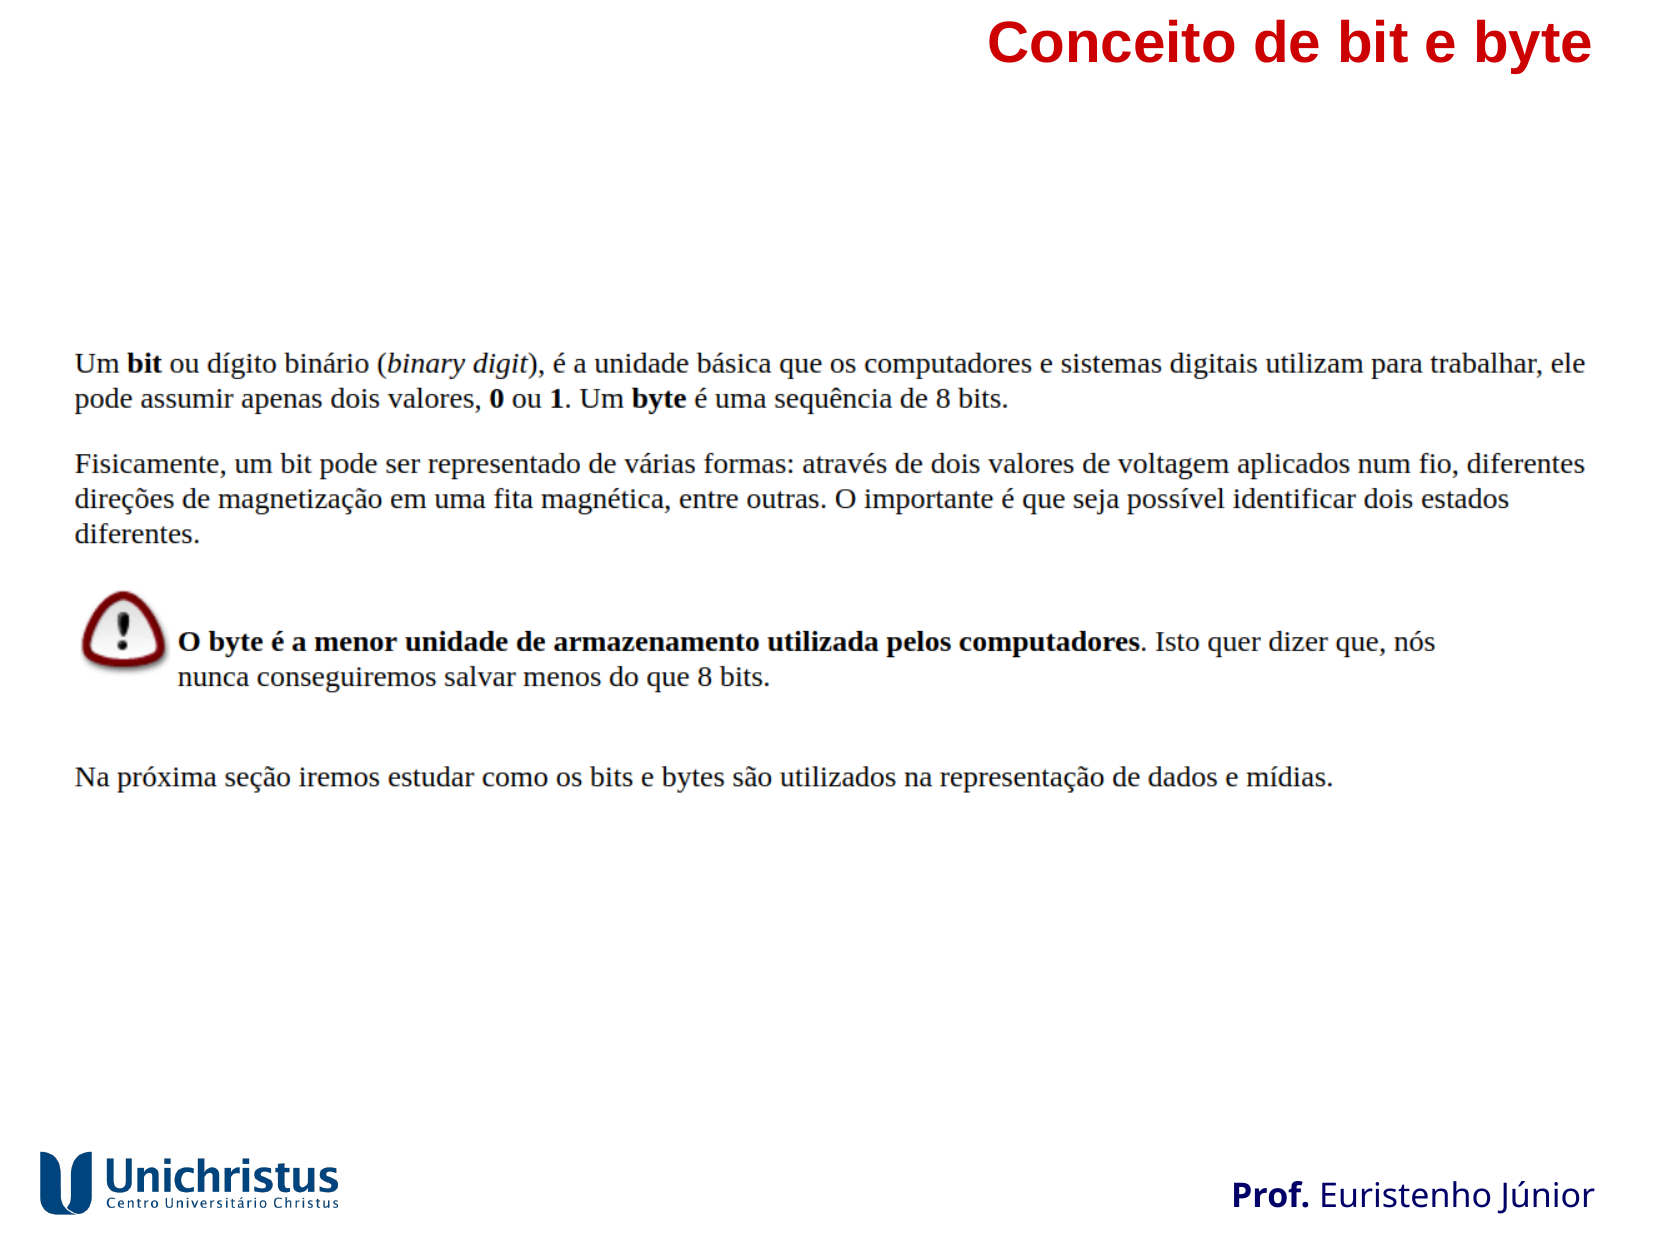

Conceito de bit e byte
Prof. Euristenho Júnior